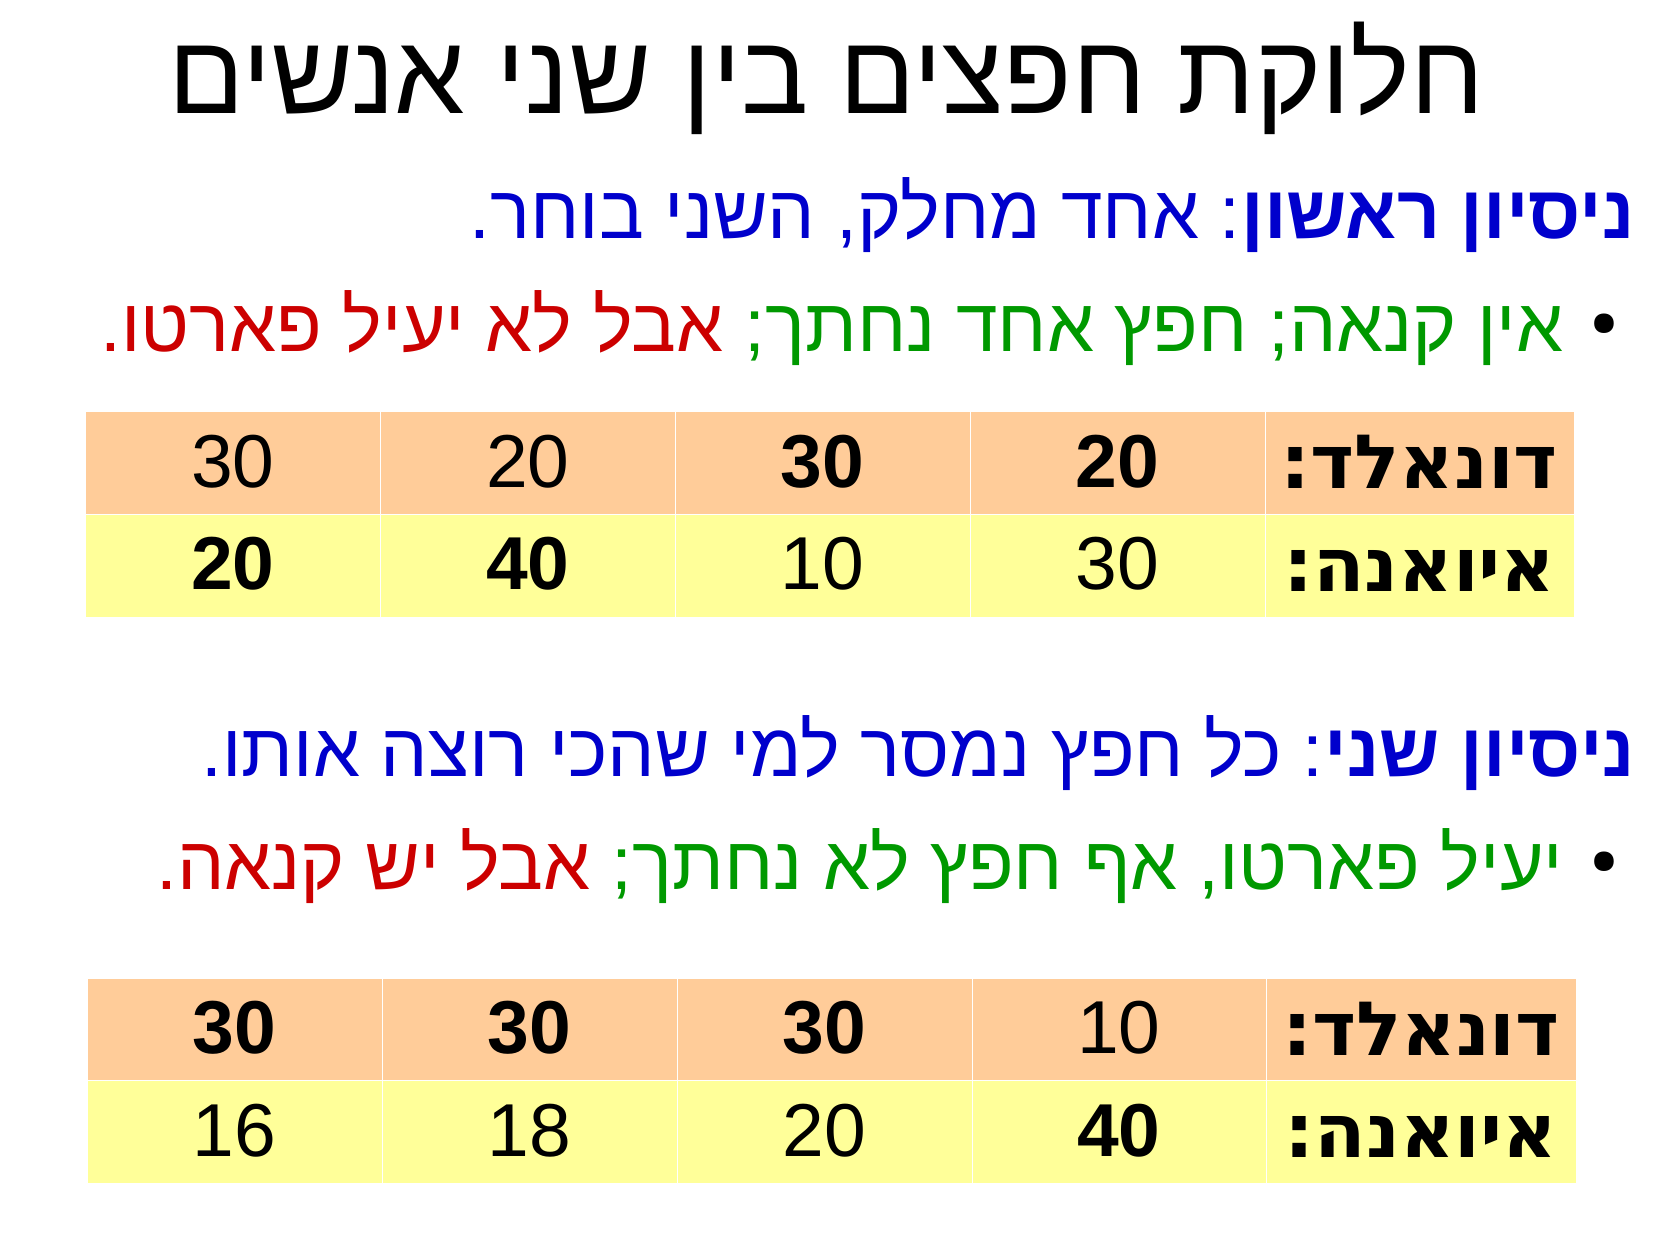

# חלוקת חפצים בין שני אנשים
ניסיון ראשון: אחד מחלק, השני בוחר.
אין קנאה; חפץ אחד נחתך; אבל לא יעיל פארטו.
ניסיון שני: כל חפץ נמסר למי שהכי רוצה אותו.
יעיל פארטו, אף חפץ לא נחתך; אבל יש קנאה.
| 30 | 20 | 30 | 20 | דונאלד: |
| --- | --- | --- | --- | --- |
| 20 | 40 | 10 | 30 | איואנה: |
| 30 | 30 | 30 | 10 | דונאלד: |
| --- | --- | --- | --- | --- |
| 16 | 18 | 20 | 40 | איואנה: |